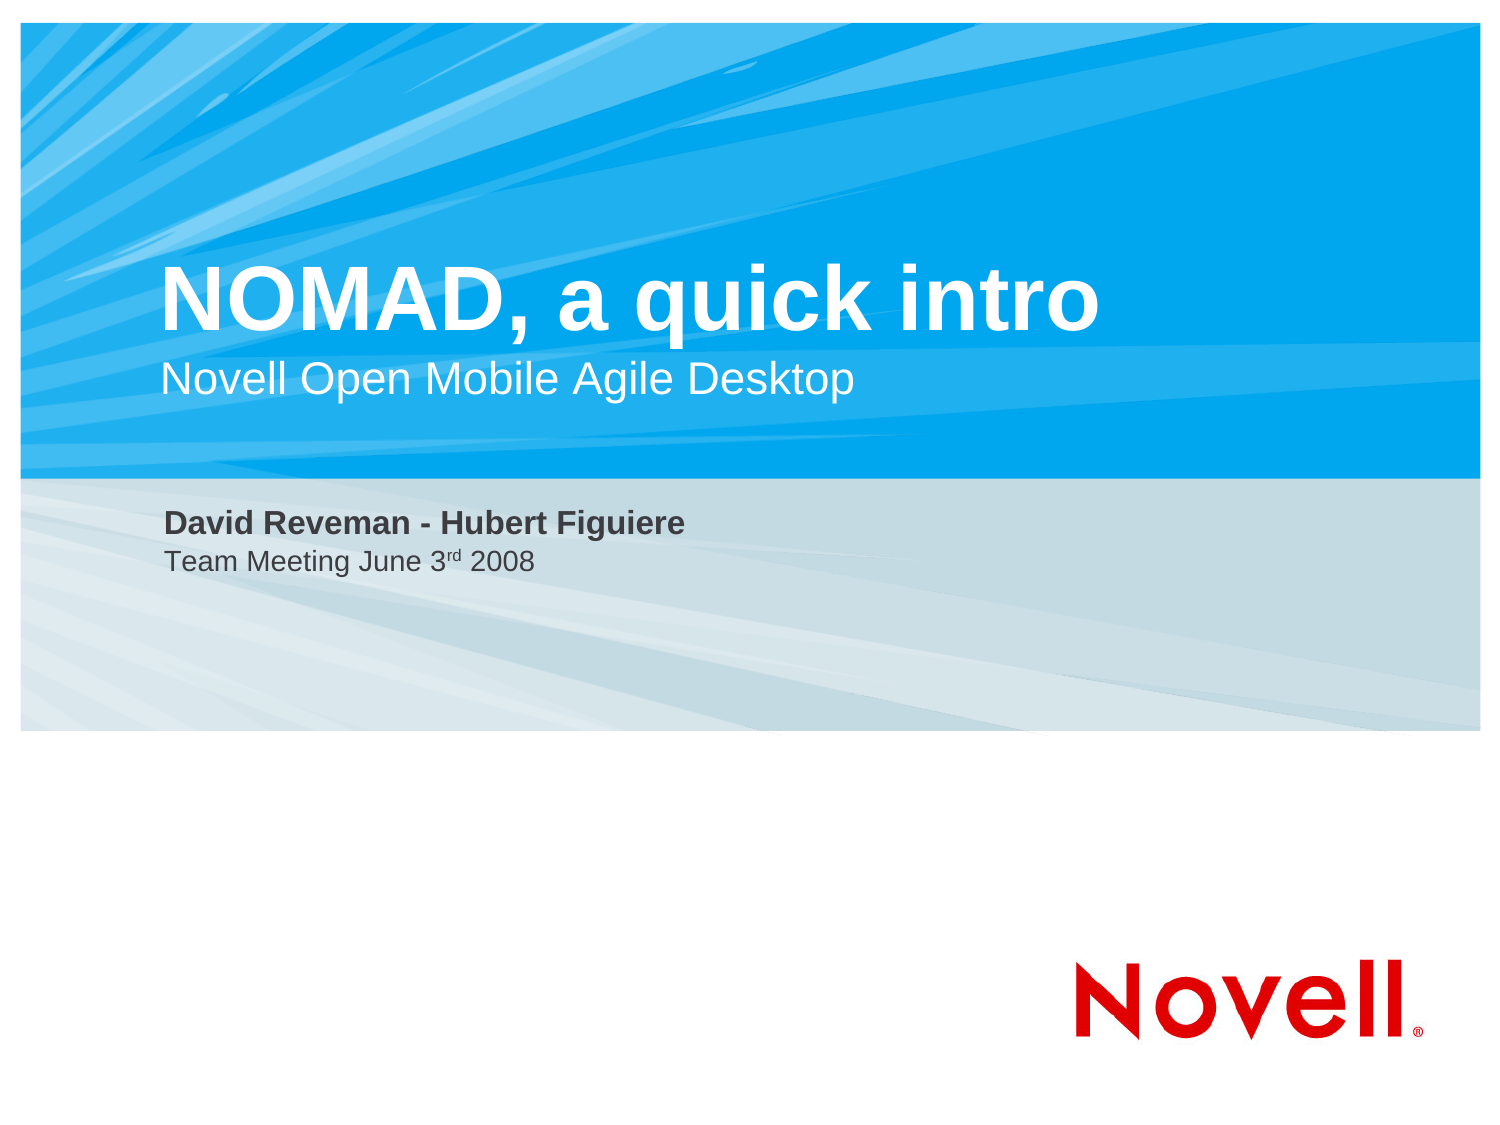

# NOMAD, a quick intro Novell Open Mobile Agile Desktop
David Reveman - Hubert Figuiere
Team Meeting June 3rd 2008